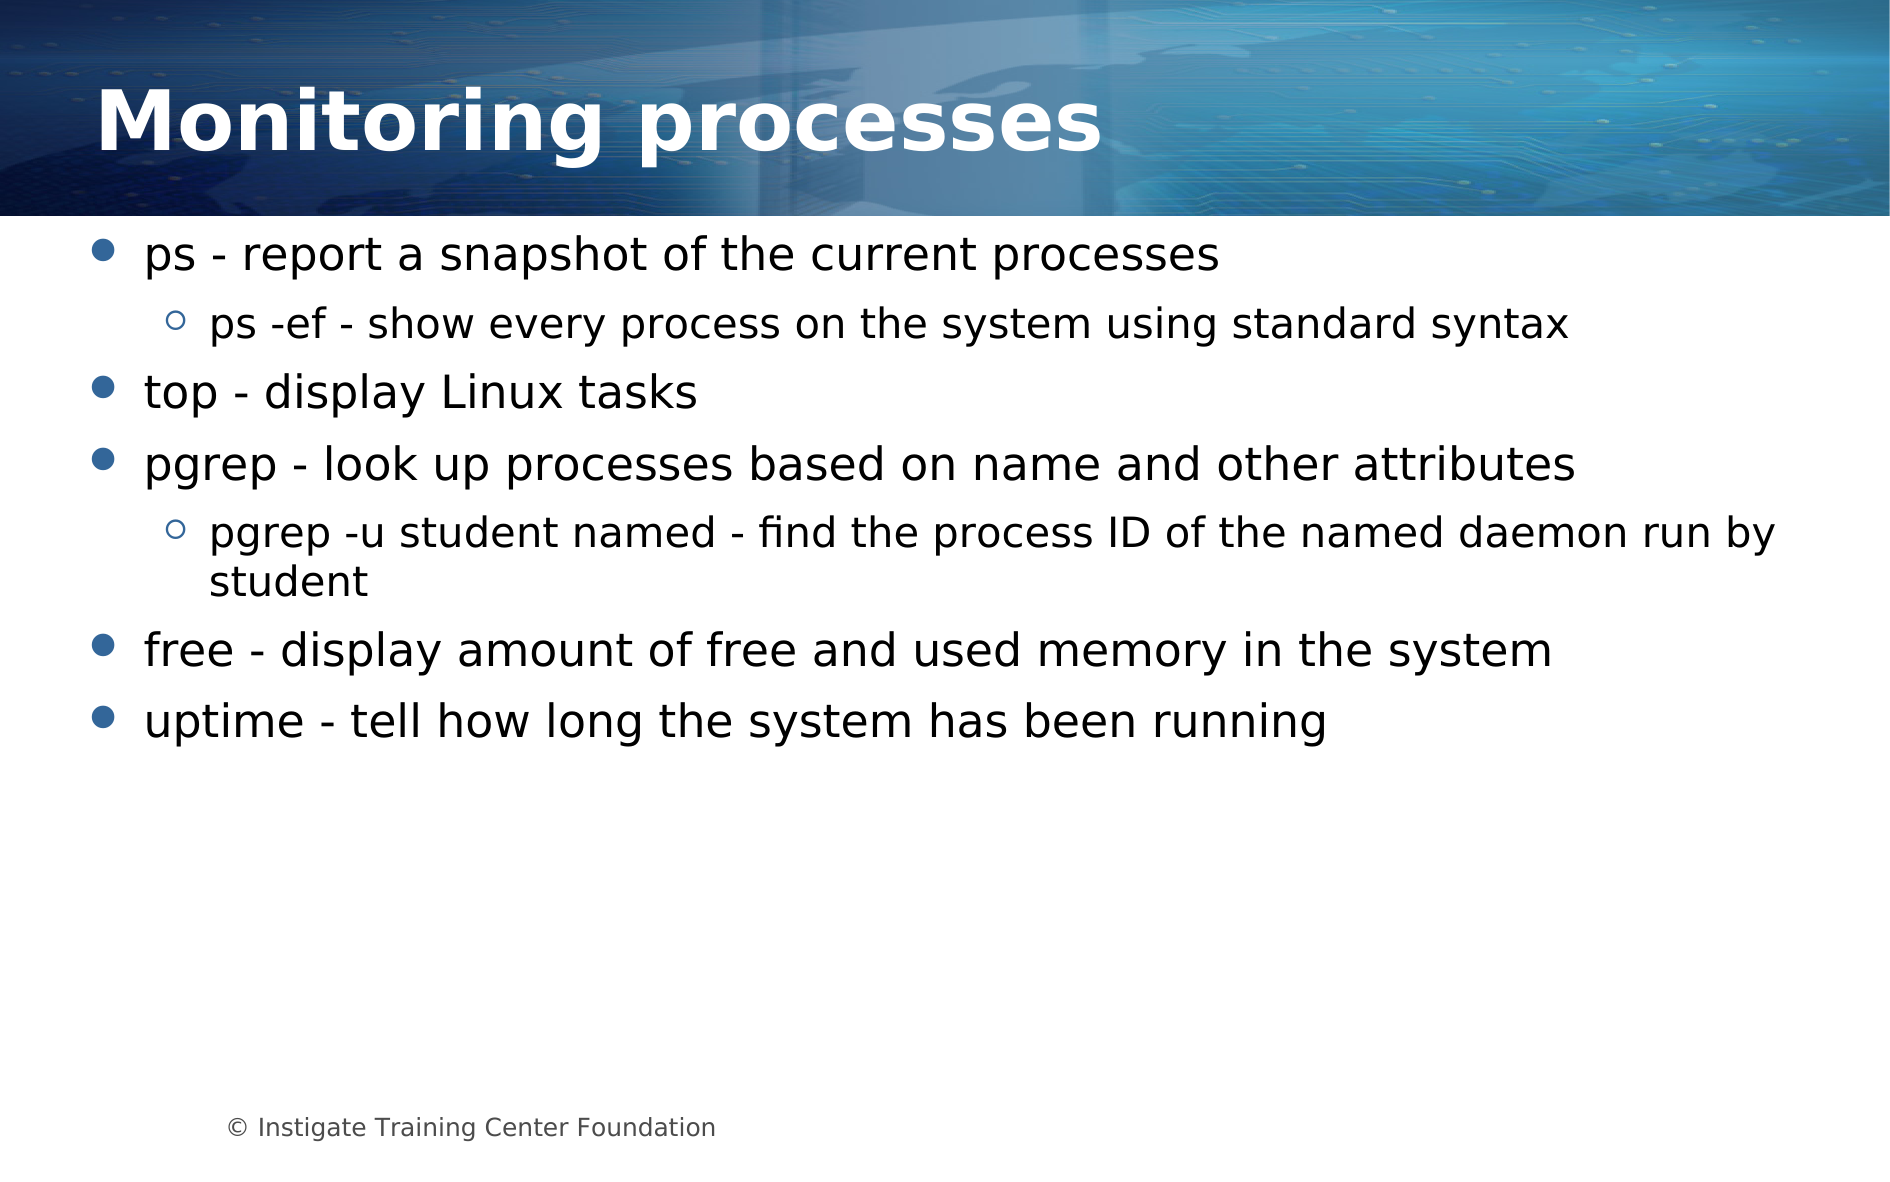

# Monitoring processes
ps - report a snapshot of the current processes
ps -ef - show every process on the system using standard syntax
top - display Linux tasks
pgrep - look up processes based on name and other attributes
pgrep -u student named - find the process ID of the named daemon run by student
free - display amount of free and used memory in the system
uptime - tell how long the system has been running